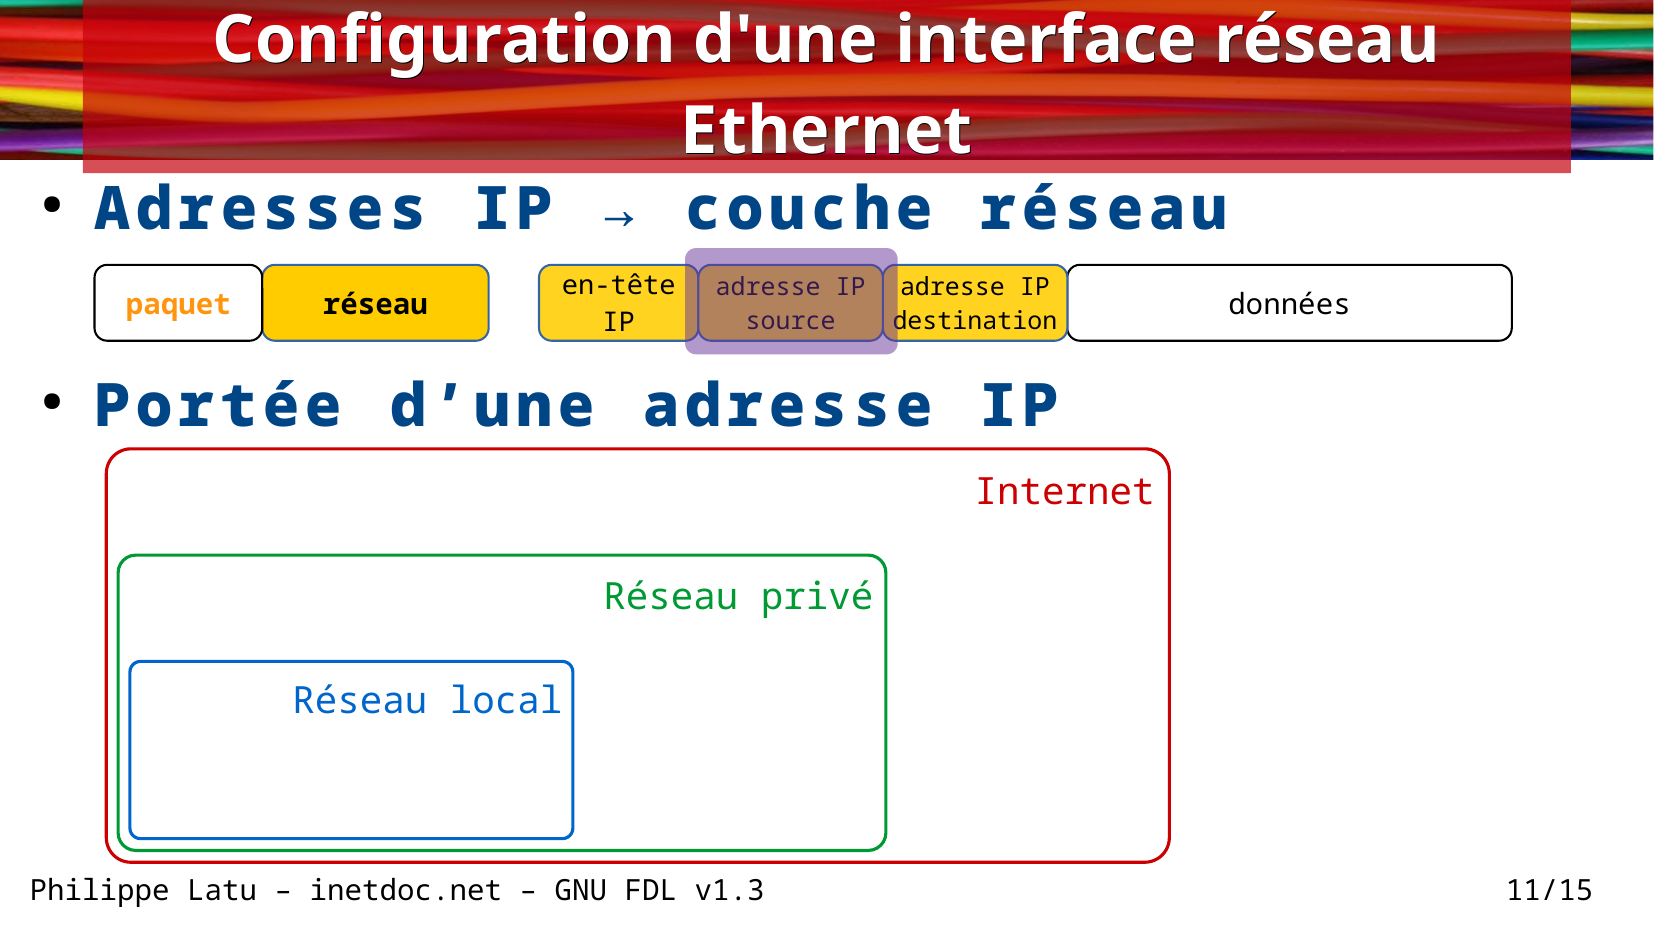

Configuration d'une interface réseau Ethernet
# Adresses IP → couche réseau
Portée d’une adresse IP
paquet
réseau
en-tête IP
adresse IP source
adresse IP destination
données
Internet
Réseau privé
Réseau local
Philippe Latu – inetdoc.net – GNU FDL v1.3 /15